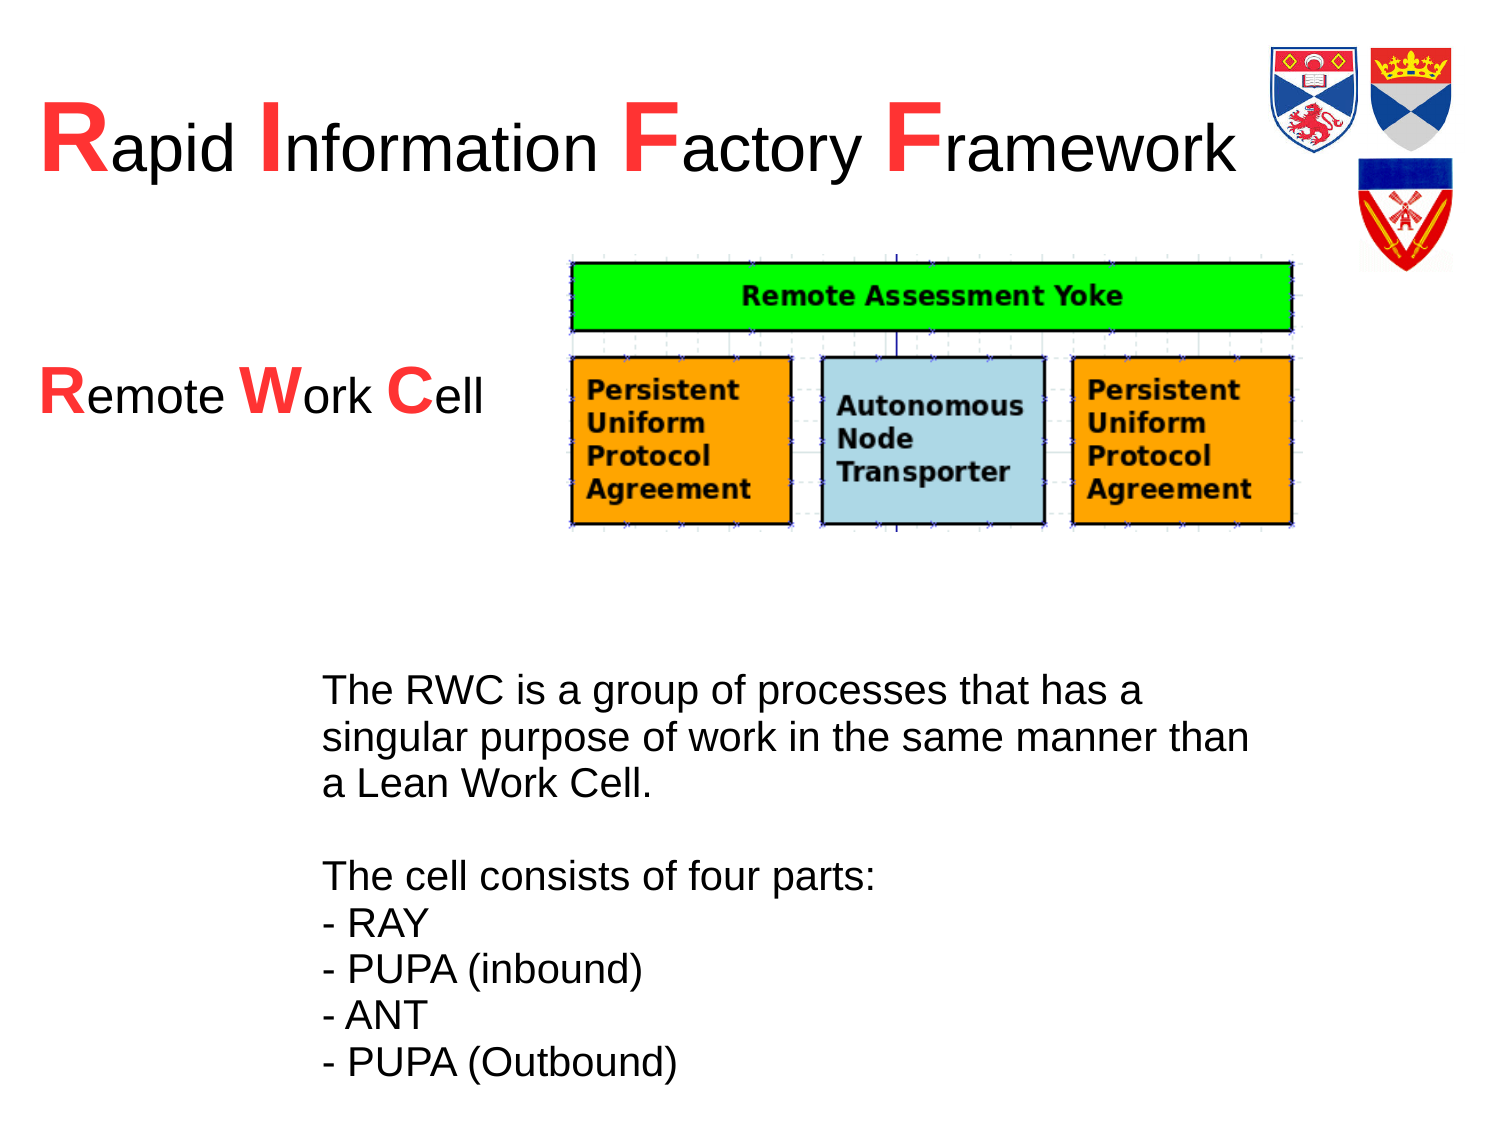

Rapid Information Factory Framework
Remote Work Cell
The RWC is a group of processes that has a singular purpose of work in the same manner than a Lean Work Cell.
The cell consists of four parts:
- RAY
- PUPA (inbound)
- ANT
- PUPA (Outbound)